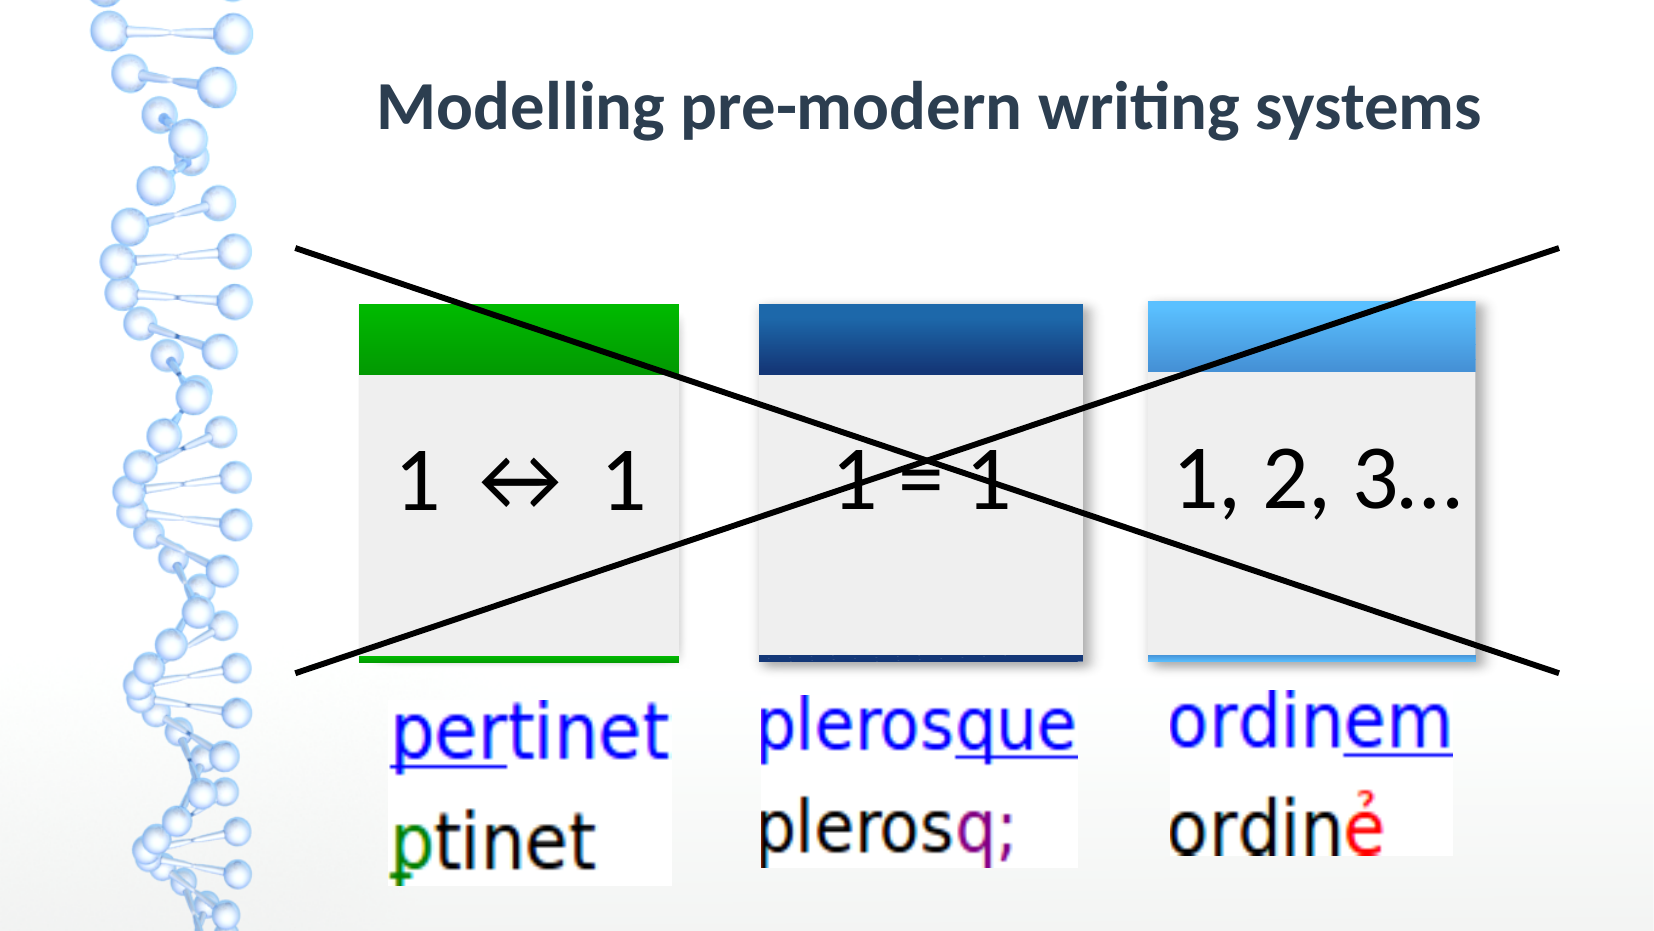

# Modelling pre-modern writing systems
1, 2, 3…
1 = 1
1 ↔ 1